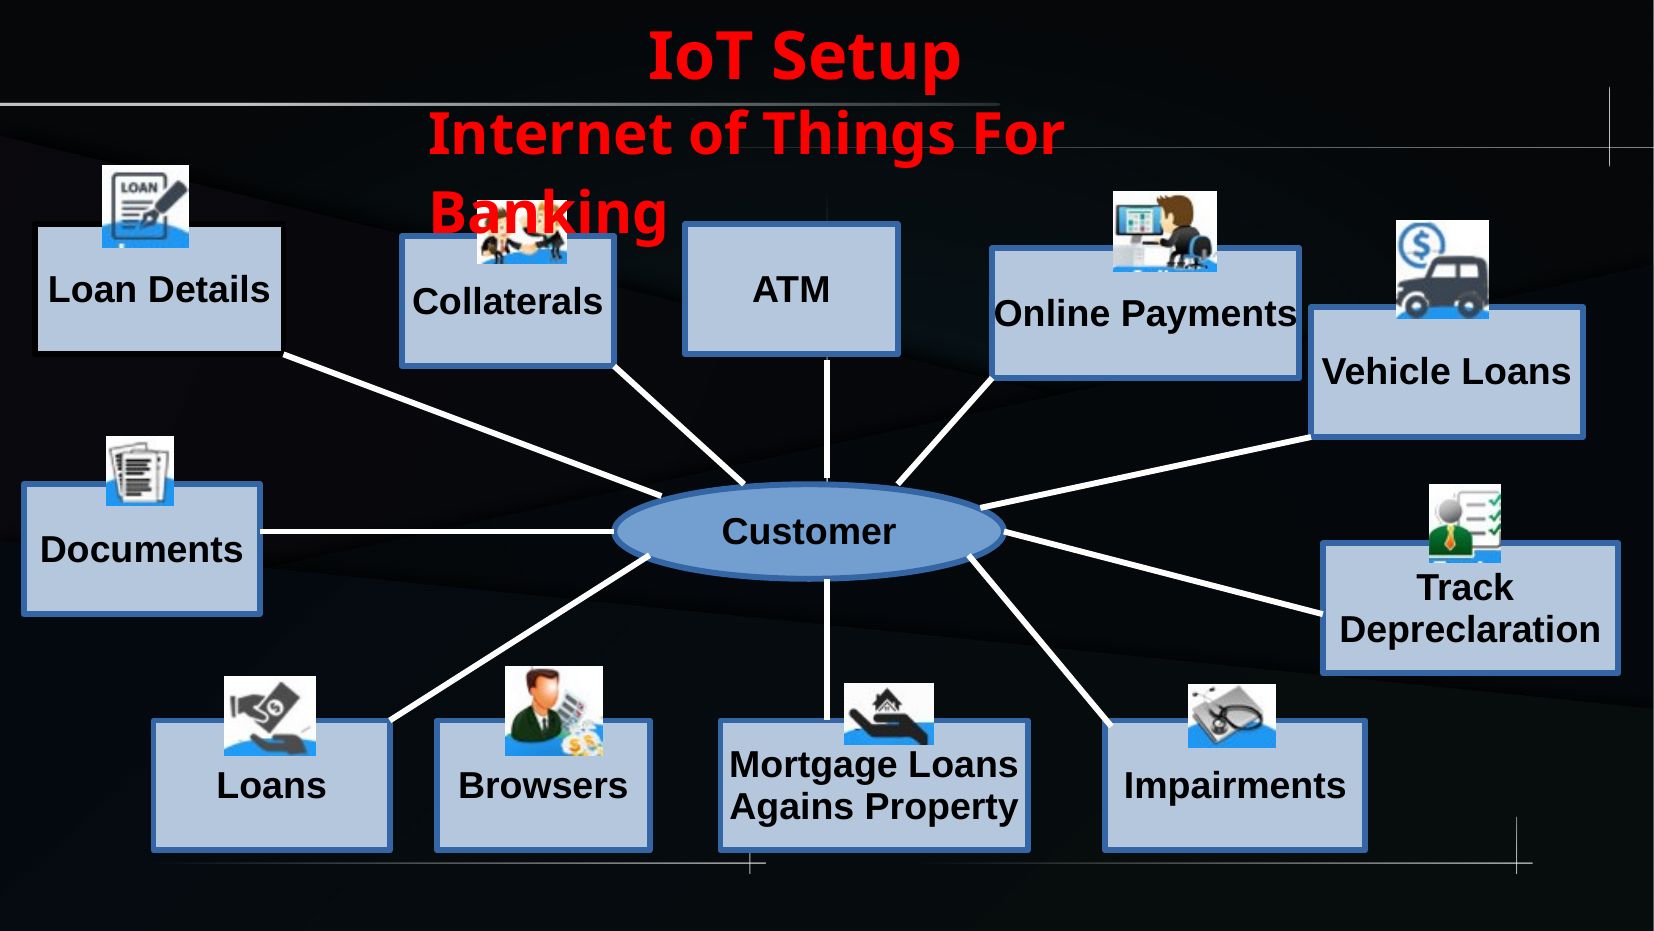

# IoT Setup
Internet of Things For Banking
Loan Details
ATM
Collaterals
Online Payments
Vehicle Loans
Documents
Customer
Track
Depreclaration
Loans
Browsers
Mortgage Loans
Agains Property
Impairments